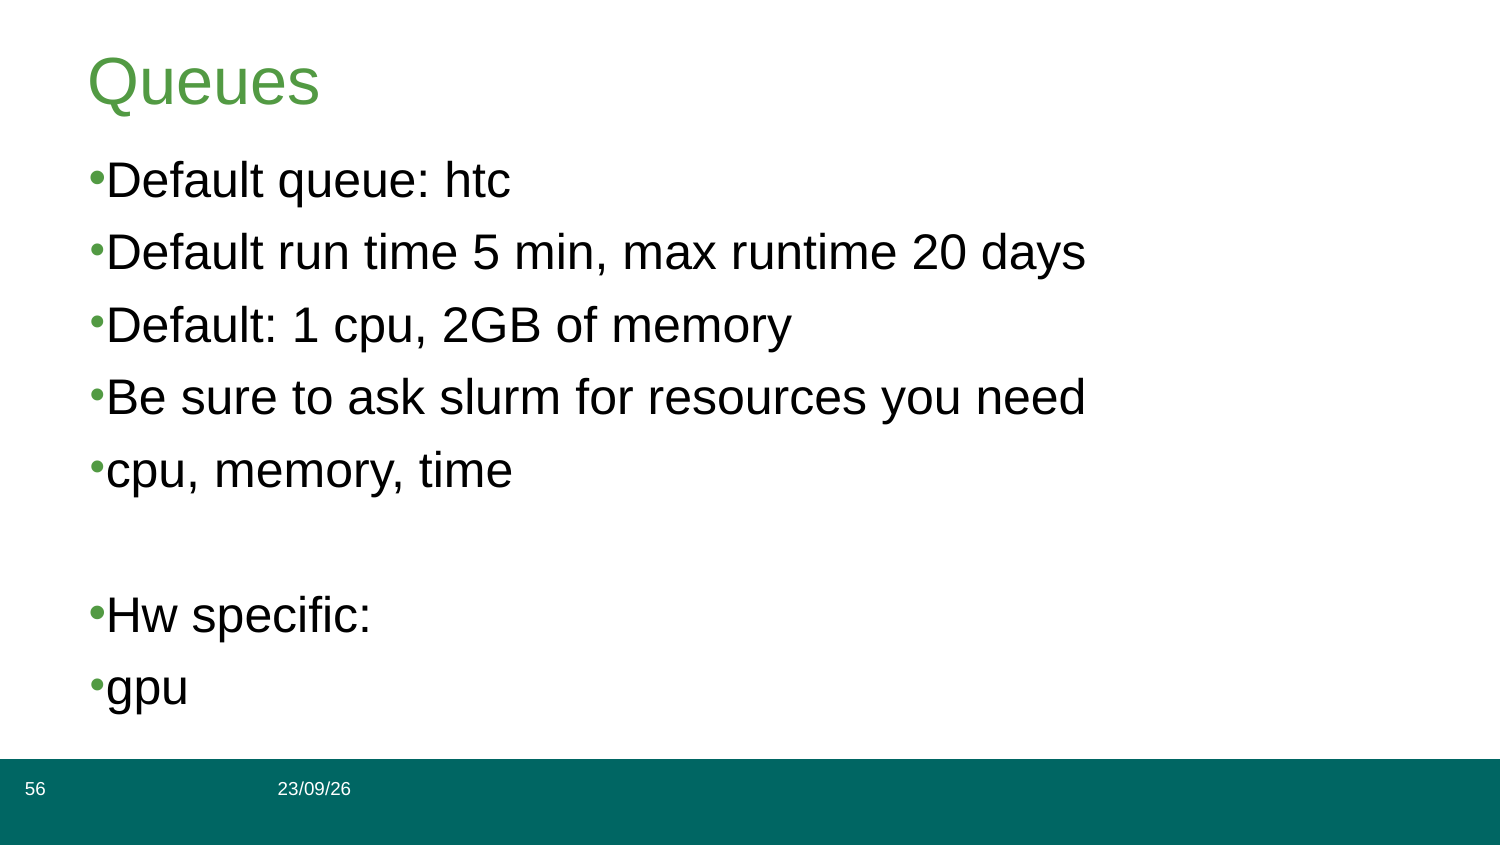

# Queues
Default queue: htc
Default run time 5 min, max runtime 20 days
Default: 1 cpu, 2GB of memory
Be sure to ask slurm for resources you need
cpu, memory, time
Hw specific:
gpu